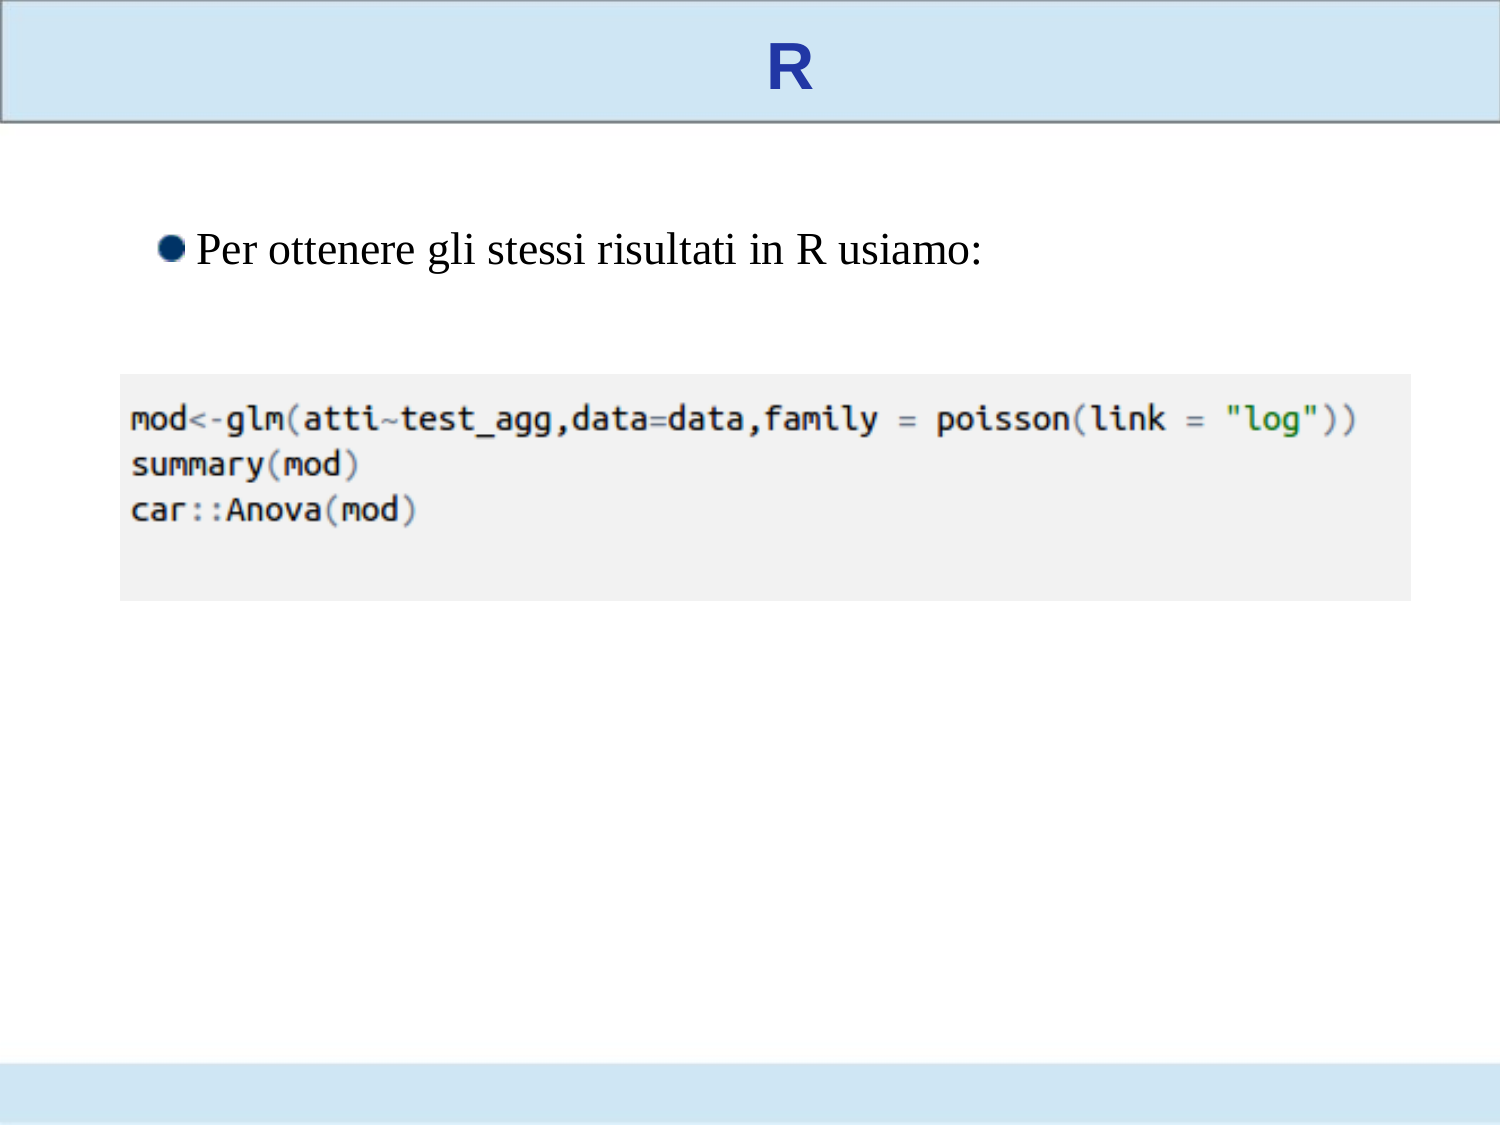

# R
 Per ottenere gli stessi risultati in R usiamo: